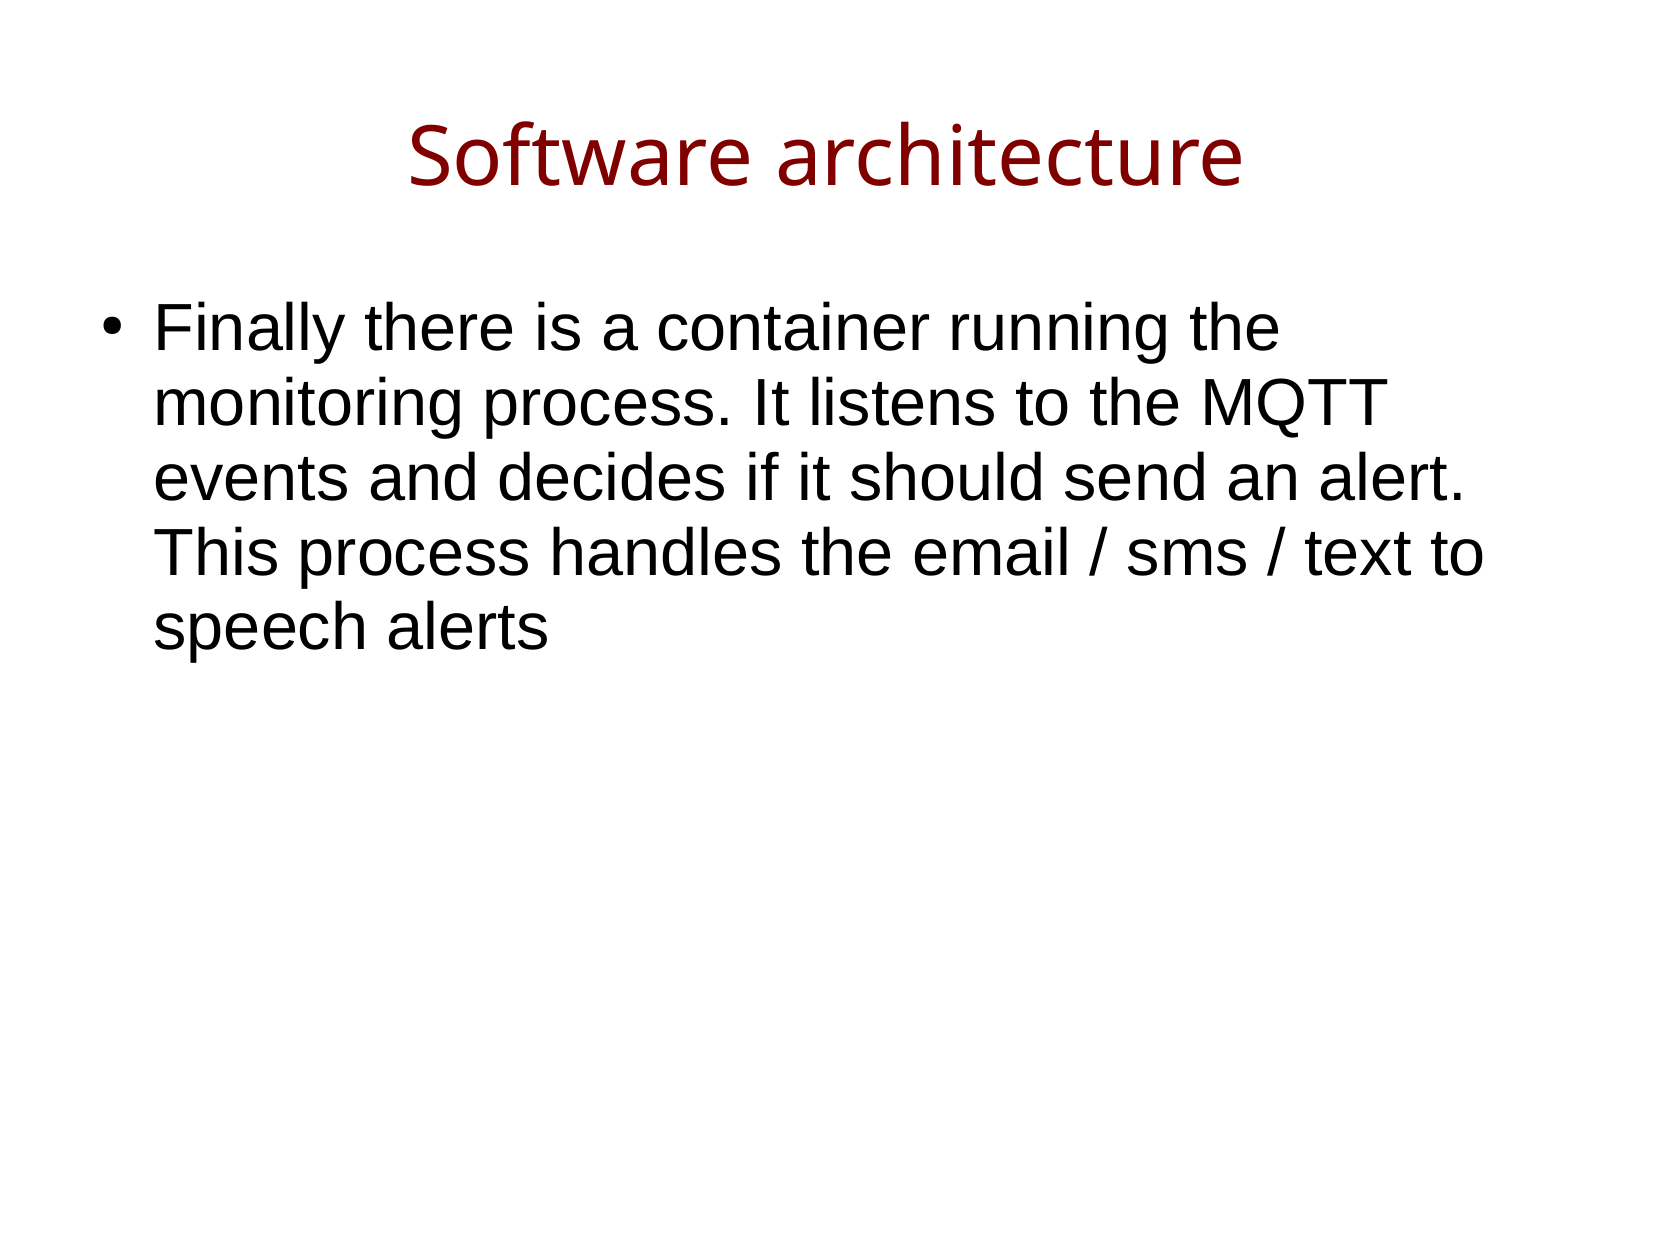

# Software architecture
Finally there is a container running the monitoring process. It listens to the MQTT events and decides if it should send an alert. This process handles the email / sms / text to speech alerts